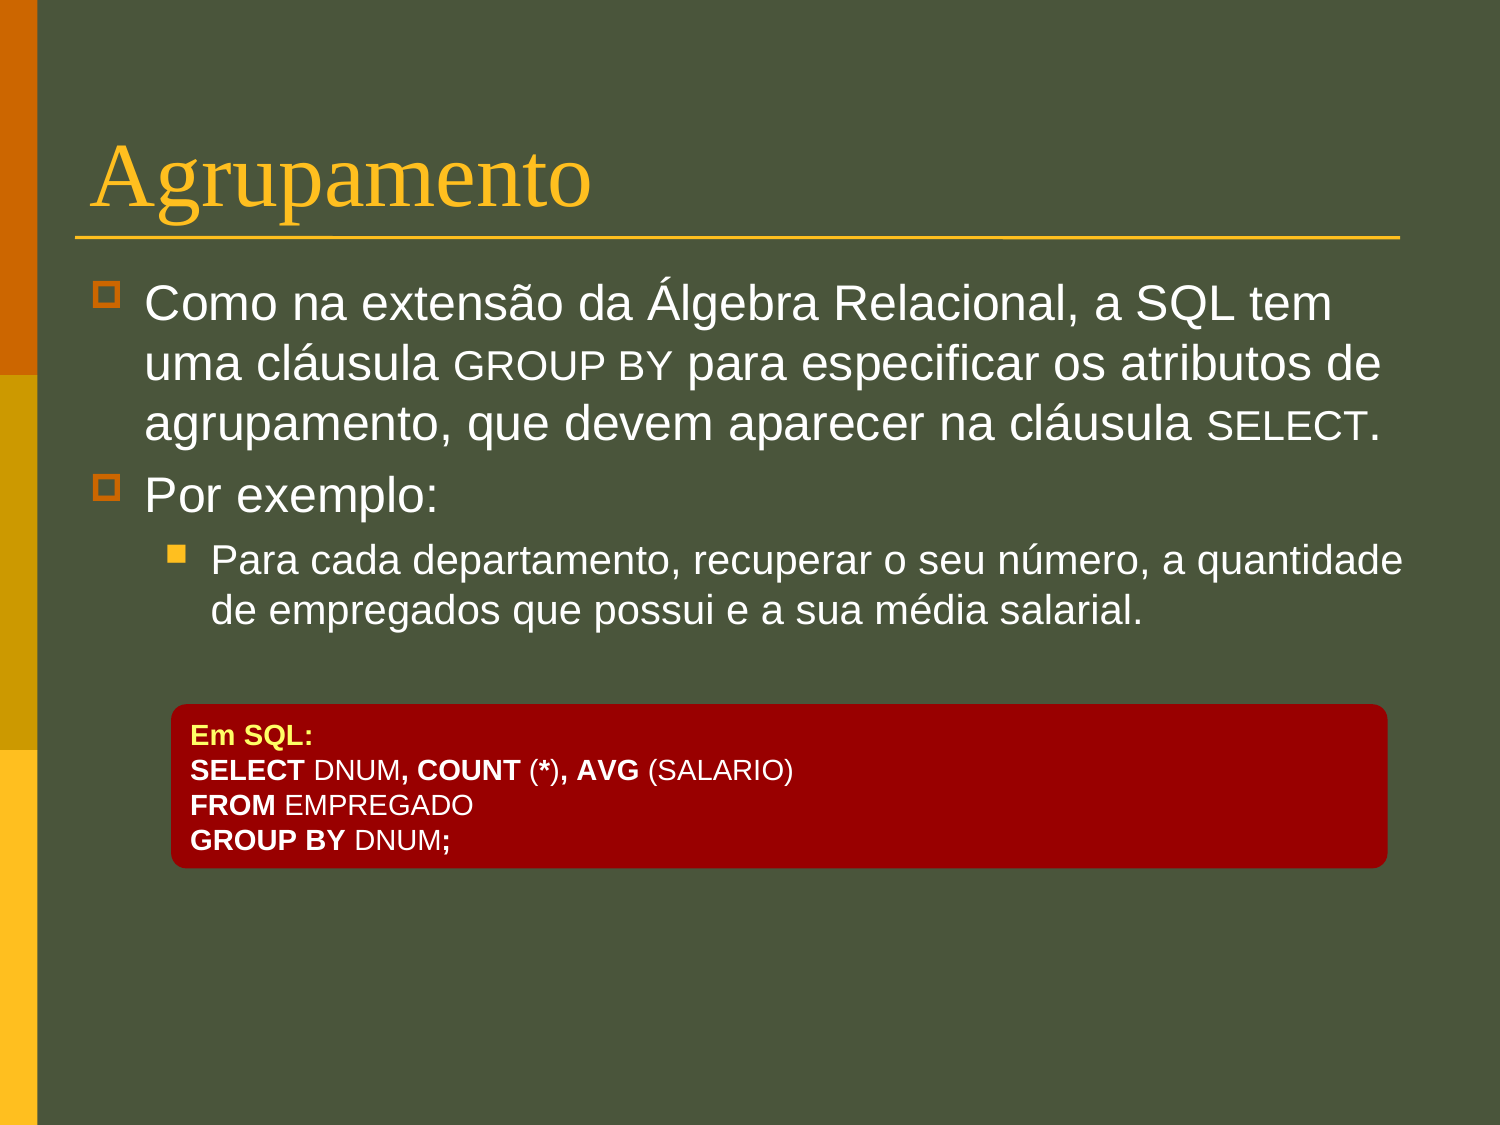

# Agrupamento
Como na extensão da Álgebra Relacional, a SQL tem uma cláusula GROUP BY para especificar os atributos de agrupamento, que devem aparecer na cláusula SELECT.
Por exemplo:
Para cada departamento, recuperar o seu número, a quantidade de empregados que possui e a sua média salarial.
Em SQL:
SELECT DNUM, COUNT (*), AVG (SALARIO)
FROM EMPREGADO
GROUP BY DNUM;